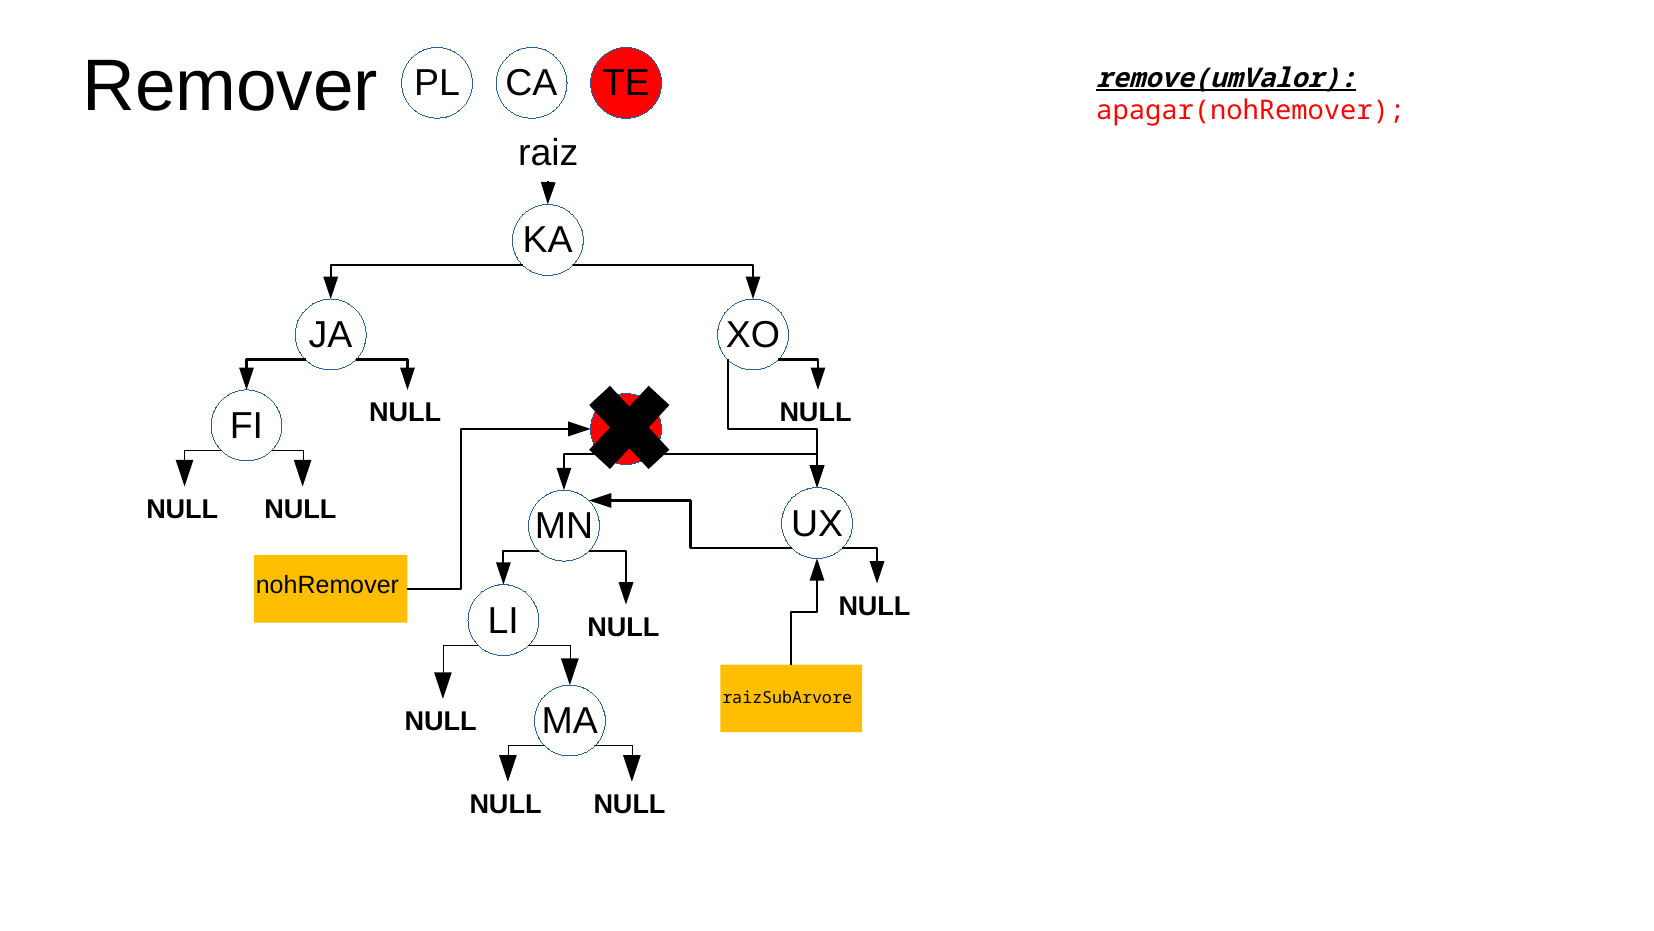

# Remover
PL
CA
TE
remove(umValor):
apagar(nohRemover);
raiz
KA
JA
XO
FI
NULL
NULL
TE
NULL
NULL
UX
MN
nohRemover
NULL
LI
NULL
raizSubArvore
MA
NULL
NULL
NULL